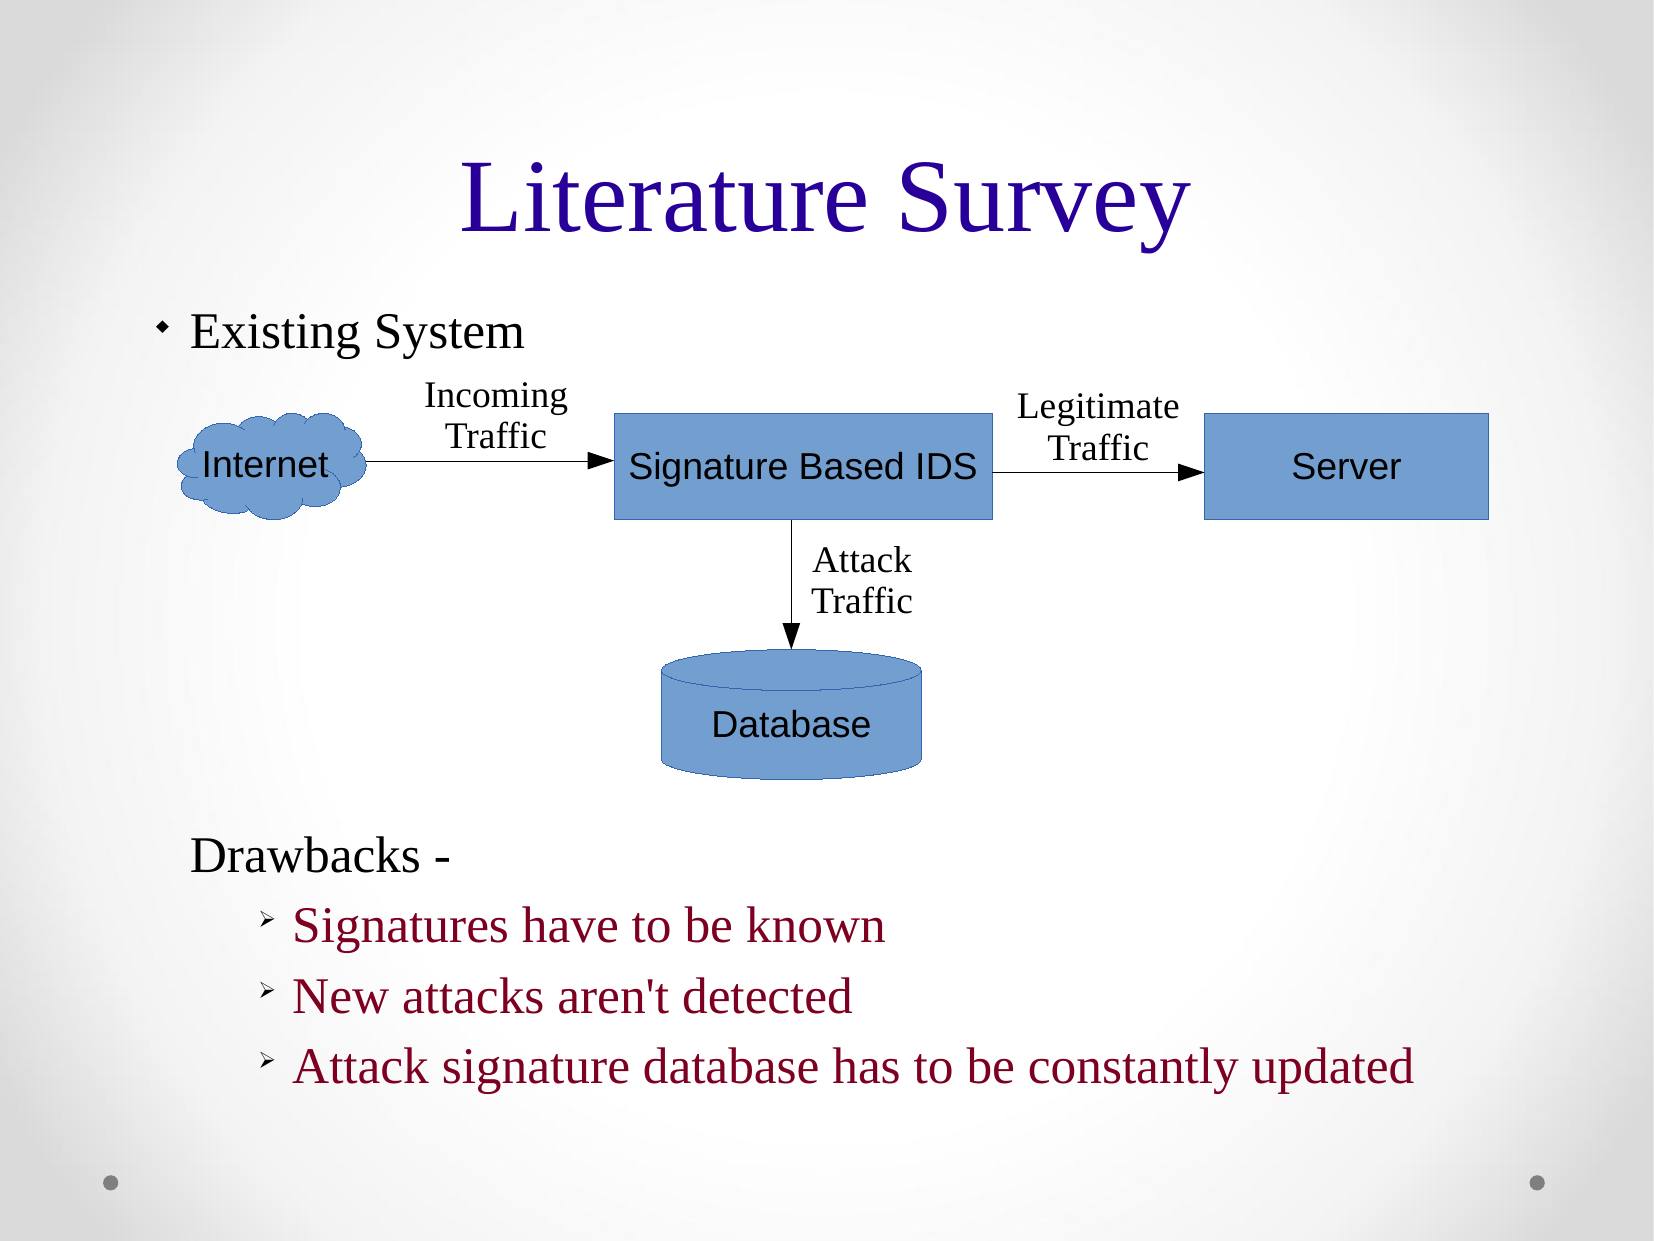

# Literature Survey
Existing System
Drawbacks -
Signatures have to be known
New attacks aren't detected
Attack signature database has to be constantly updated
Incoming Traffic
Legitimate Traffic
Internet
Signature Based IDS
Server
Attack Traffic
Database